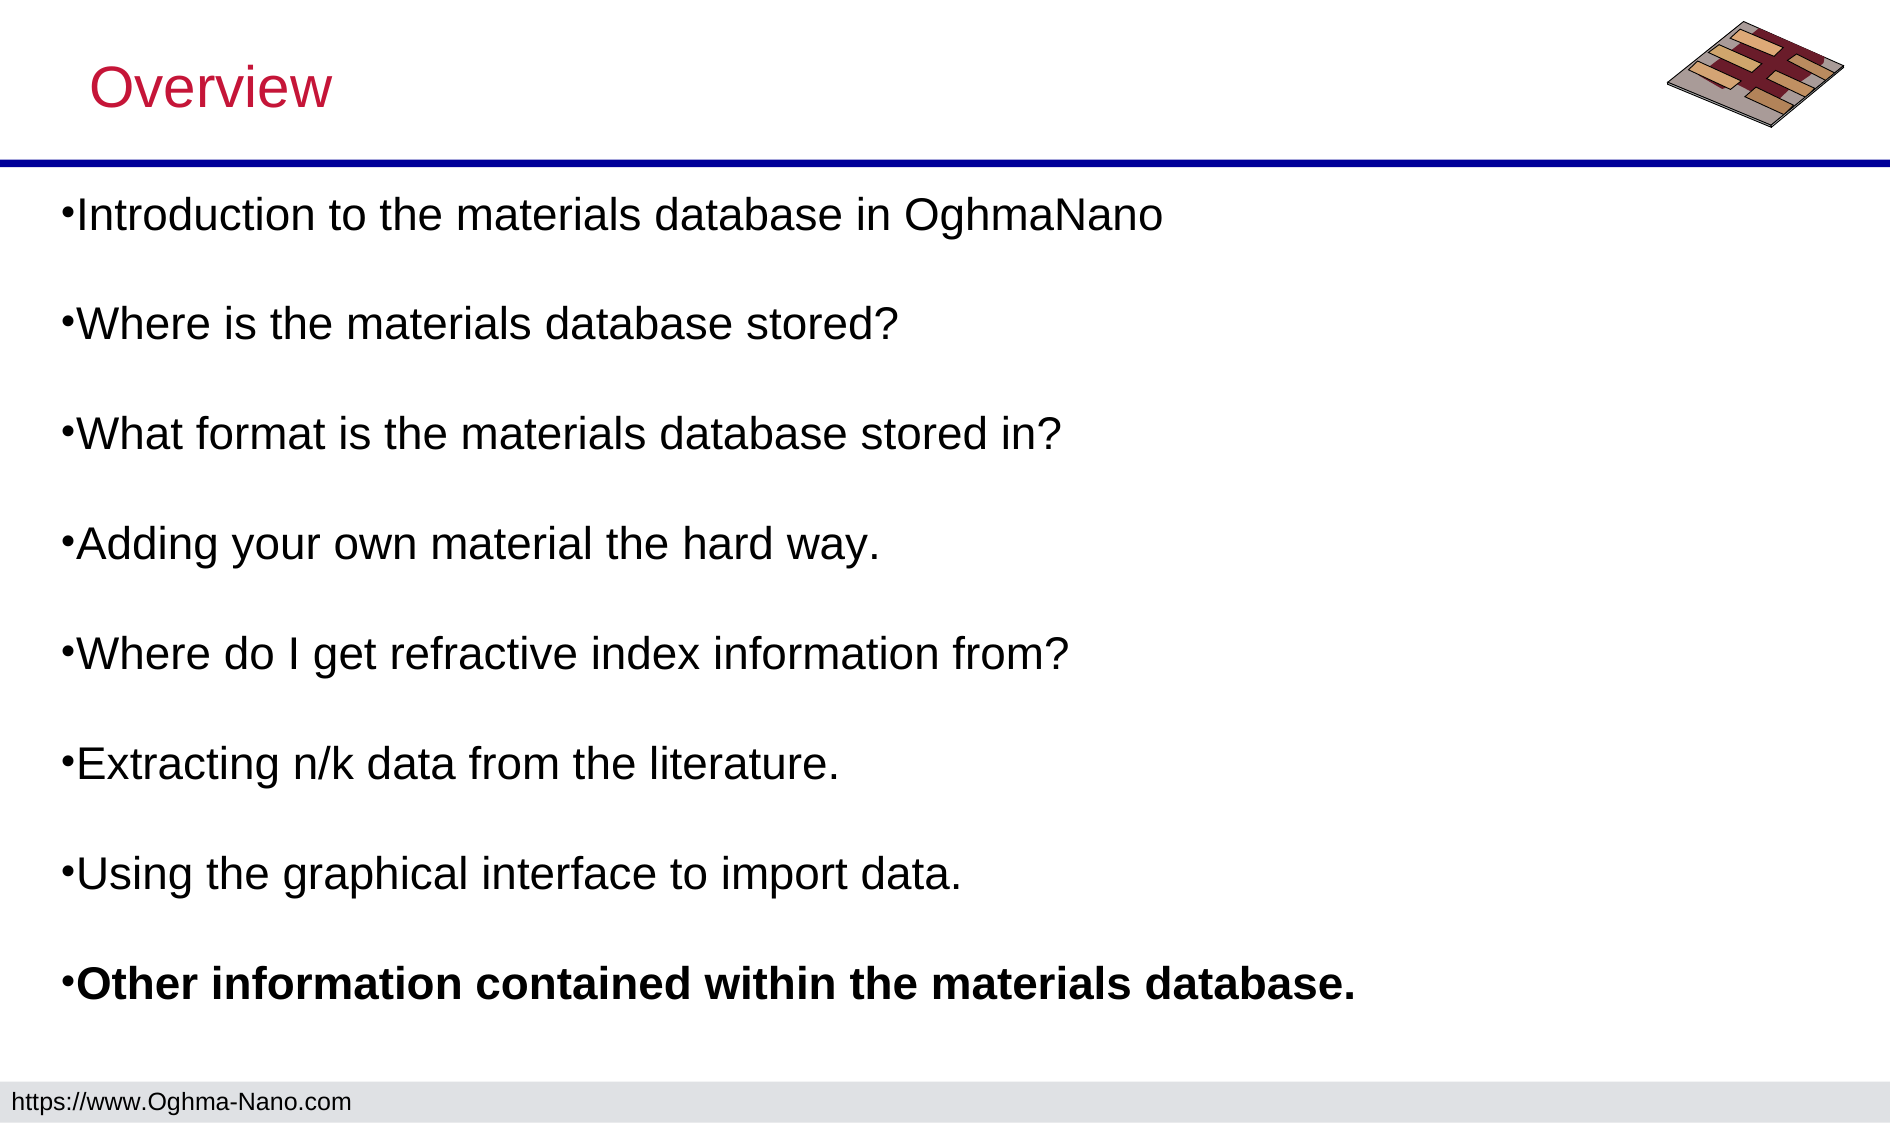

# Overview
Introduction to the materials database in OghmaNano
Where is the materials database stored?
What format is the materials database stored in?
Adding your own material the hard way.
Where do I get refractive index information from?
Extracting n/k data from the literature.
Using the graphical interface to import data.
Other information contained within the materials database.